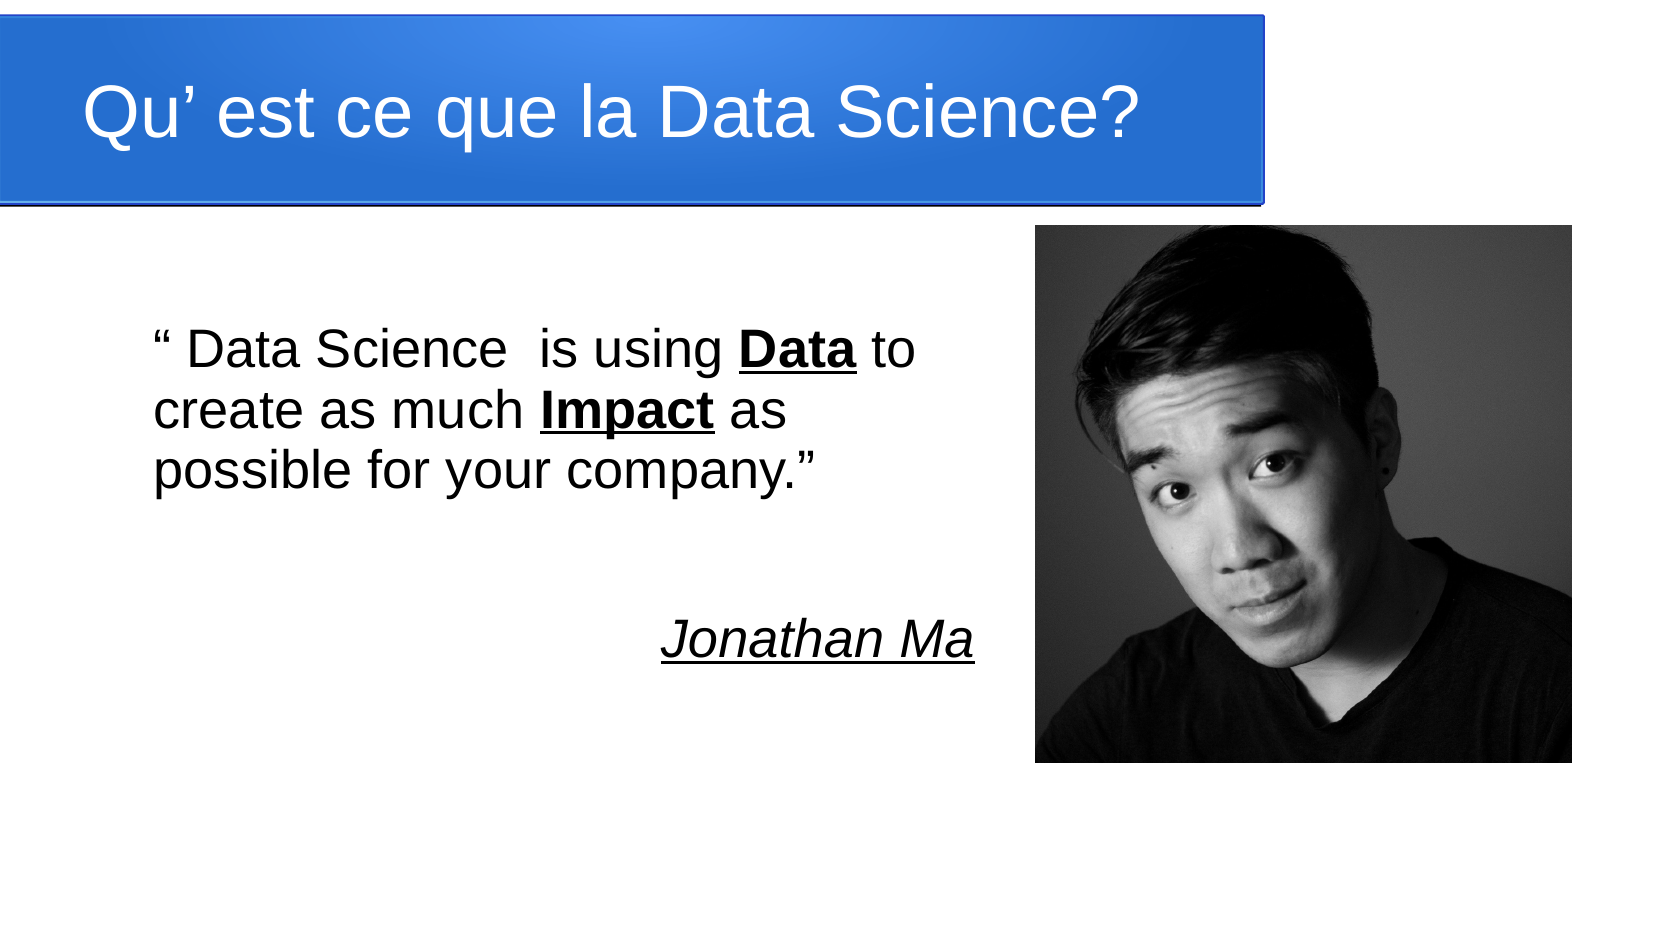

# Qu’ est ce que la Data Science?
“ Data Science is using Data to create as much Impact as possible for your company.”
Jonathan Ma